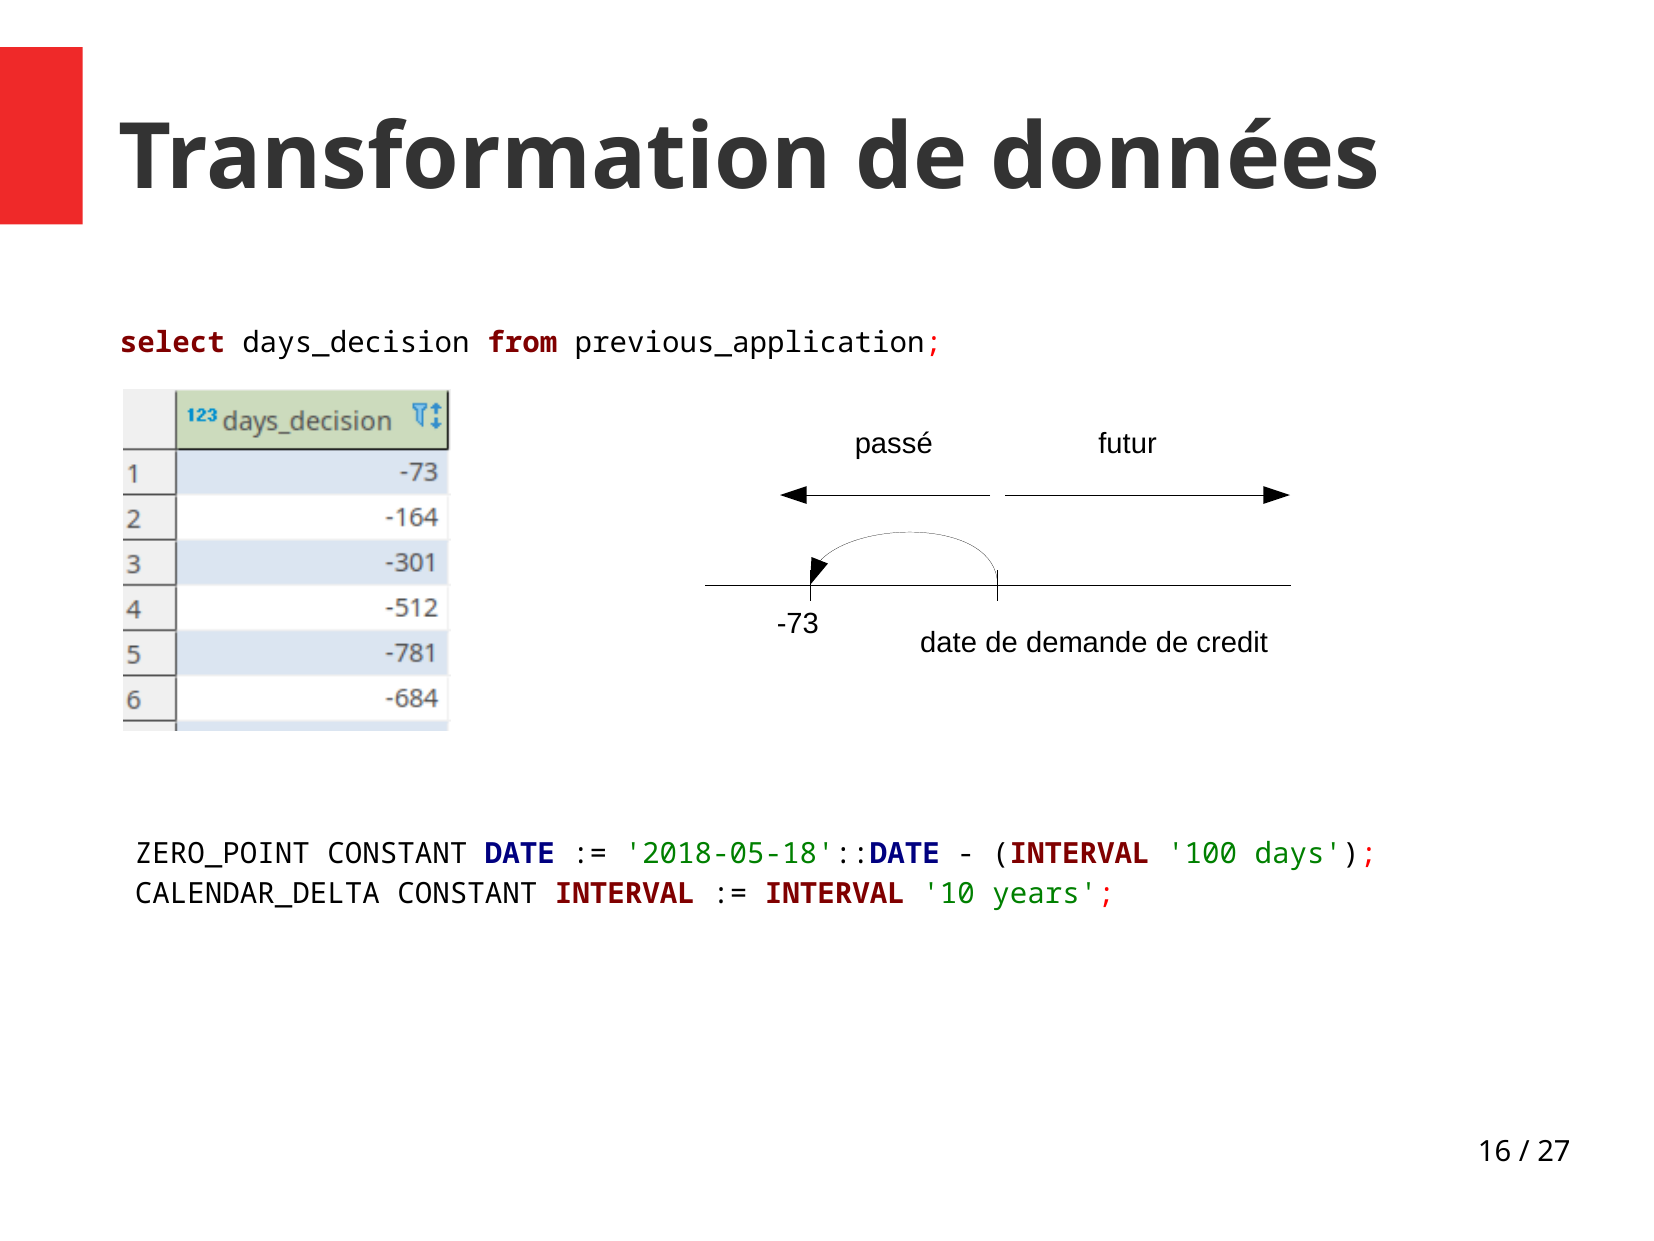

# Transformation de données
select days_decision from previous_application;
passé
futur
-73
date de demande de credit
ZERO_POINT CONSTANT DATE := '2018-05-18'::DATE - (INTERVAL '100 days');
CALENDAR_DELTA CONSTANT INTERVAL := INTERVAL '10 years';
16